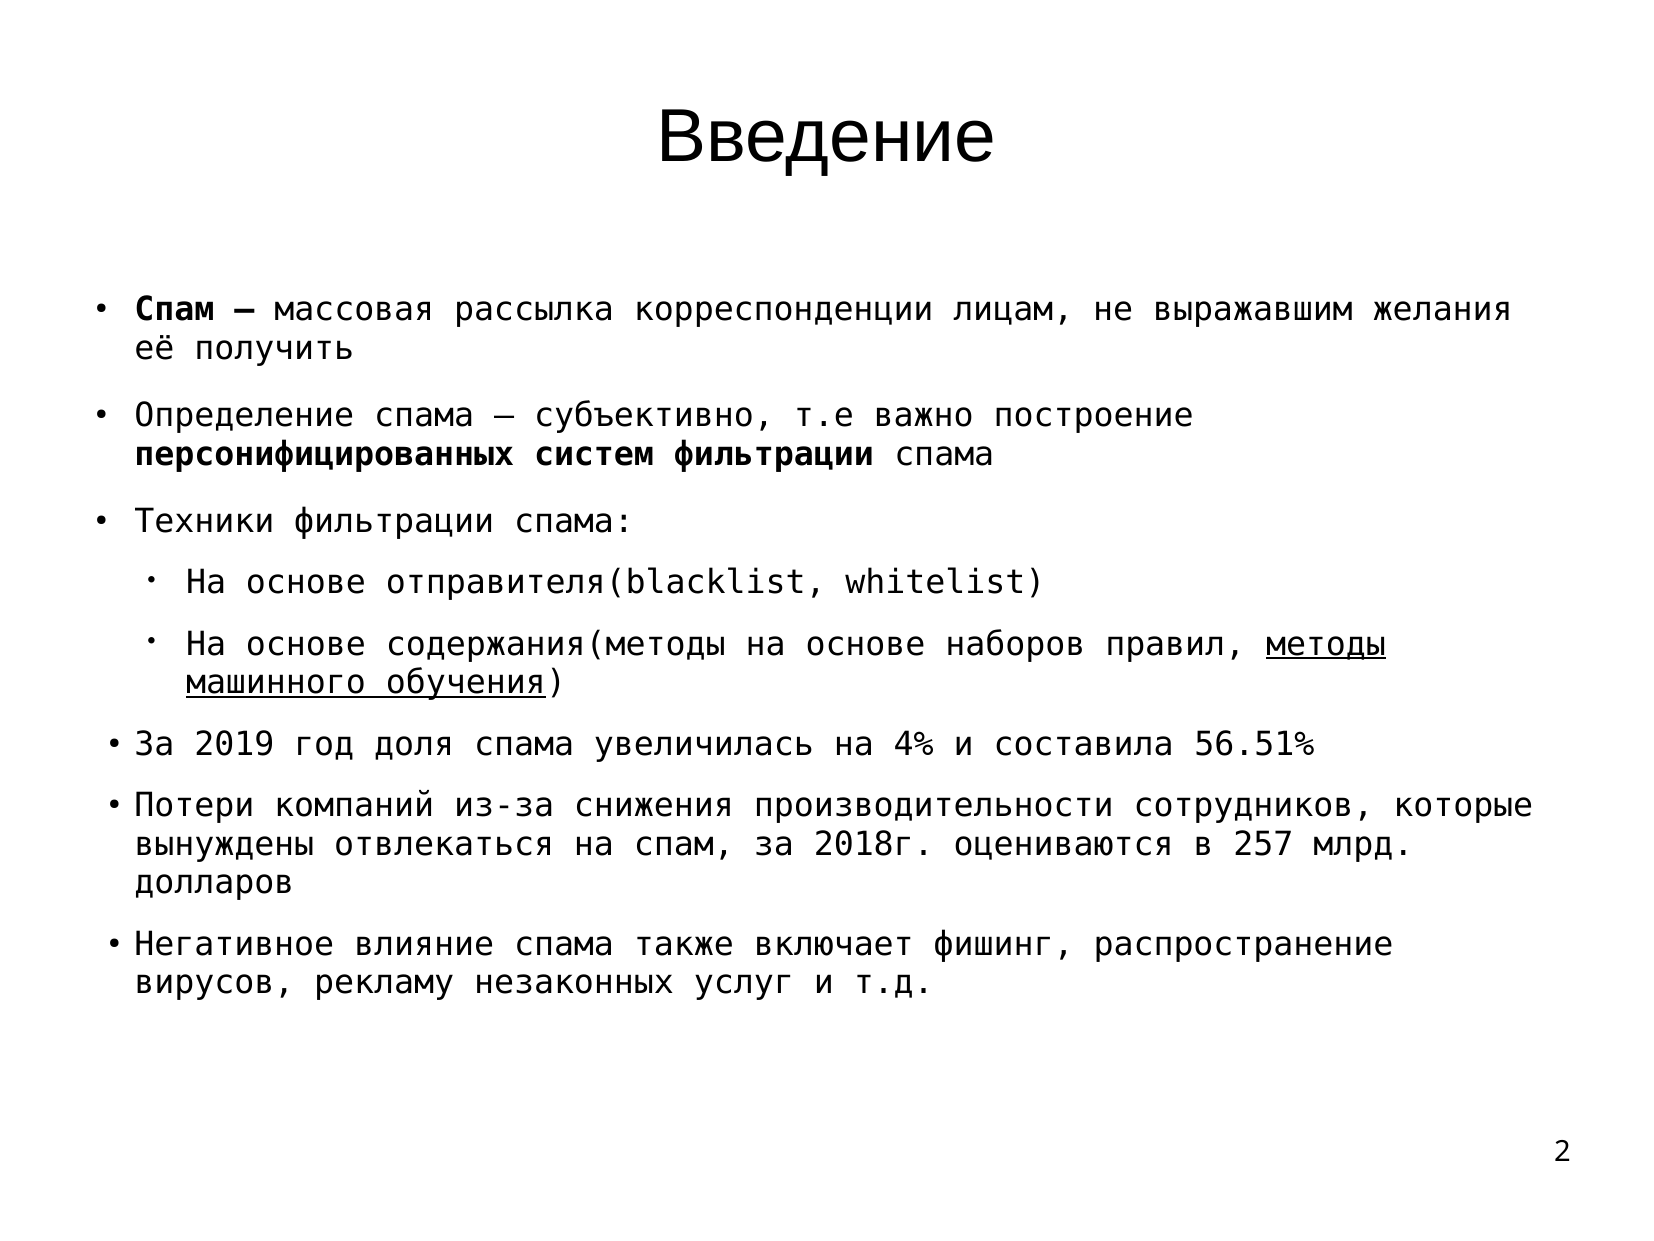

# Введение
Cпам – массовая рассылка корреспонденции лицам, не выражавшим желания её получить
Определение спама – субъективно, т.е важно построение персонифицированных систем фильтрации спама
Техники фильтрации спама:
На основе отправителя(blacklist, whitelist)
На основе содержания(методы на основе наборов правил, методы машинного обучения)
За 2019 год доля спама увеличилась на 4% и составила 56.51%
Потери компаний из-за снижения производительности сотрудников, которые вынуждены отвлекаться на спам, за 2018г. оцениваются в 257 млрд. долларов
Негативное влияние спама также включает фишинг, распространение вирусов, рекламу незаконных услуг и т.д.
2